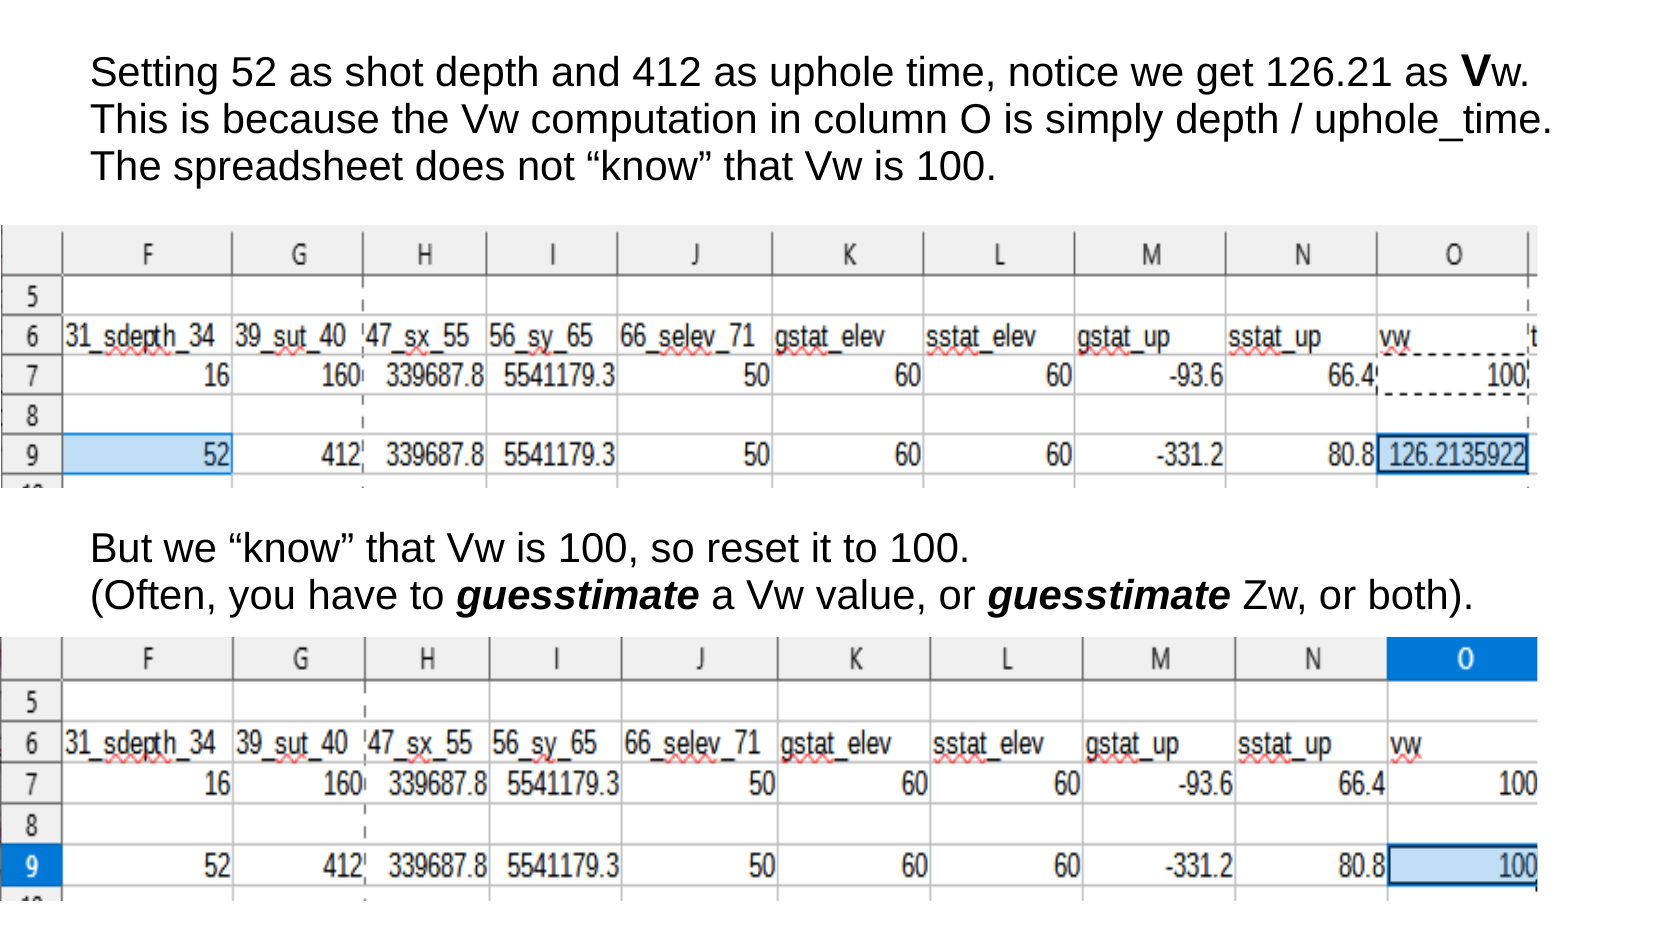

Setting 52 as shot depth and 412 as uphole time, notice we get 126.21 as Vw.
This is because the Vw computation in column O is simply depth / uphole_time.
The spreadsheet does not “know” that Vw is 100.
But we “know” that Vw is 100, so reset it to 100.
(Often, you have to guesstimate a Vw value, or guesstimate Zw, or both).